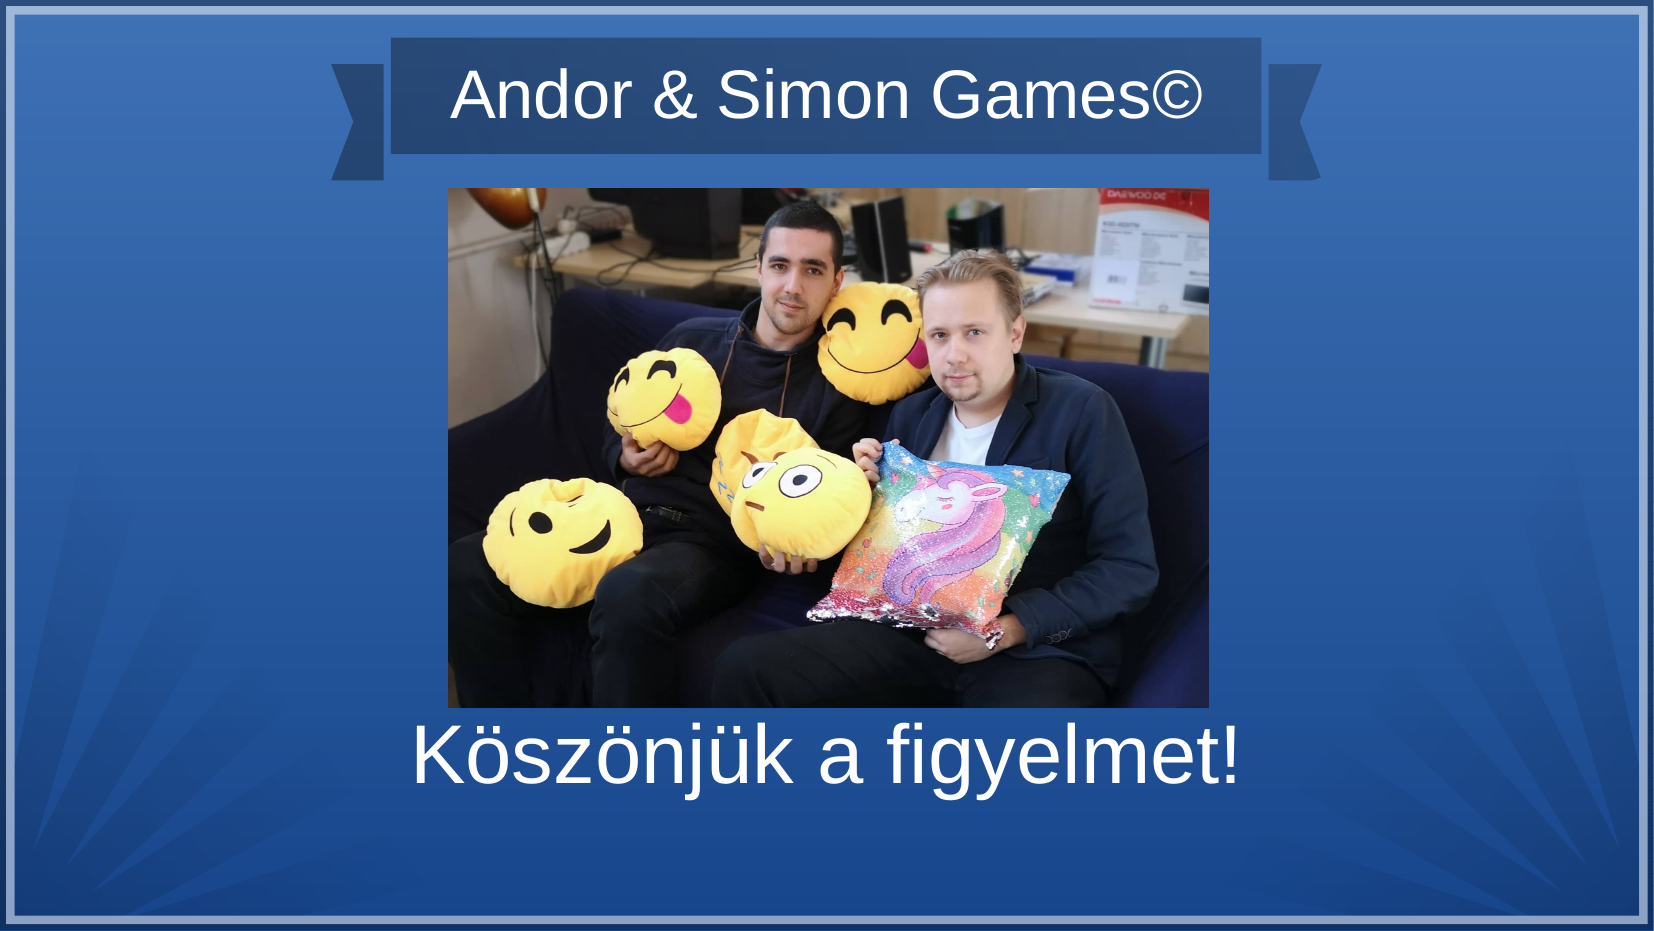

# Andor & Simon Games©
Köszönjük a figyelmet!